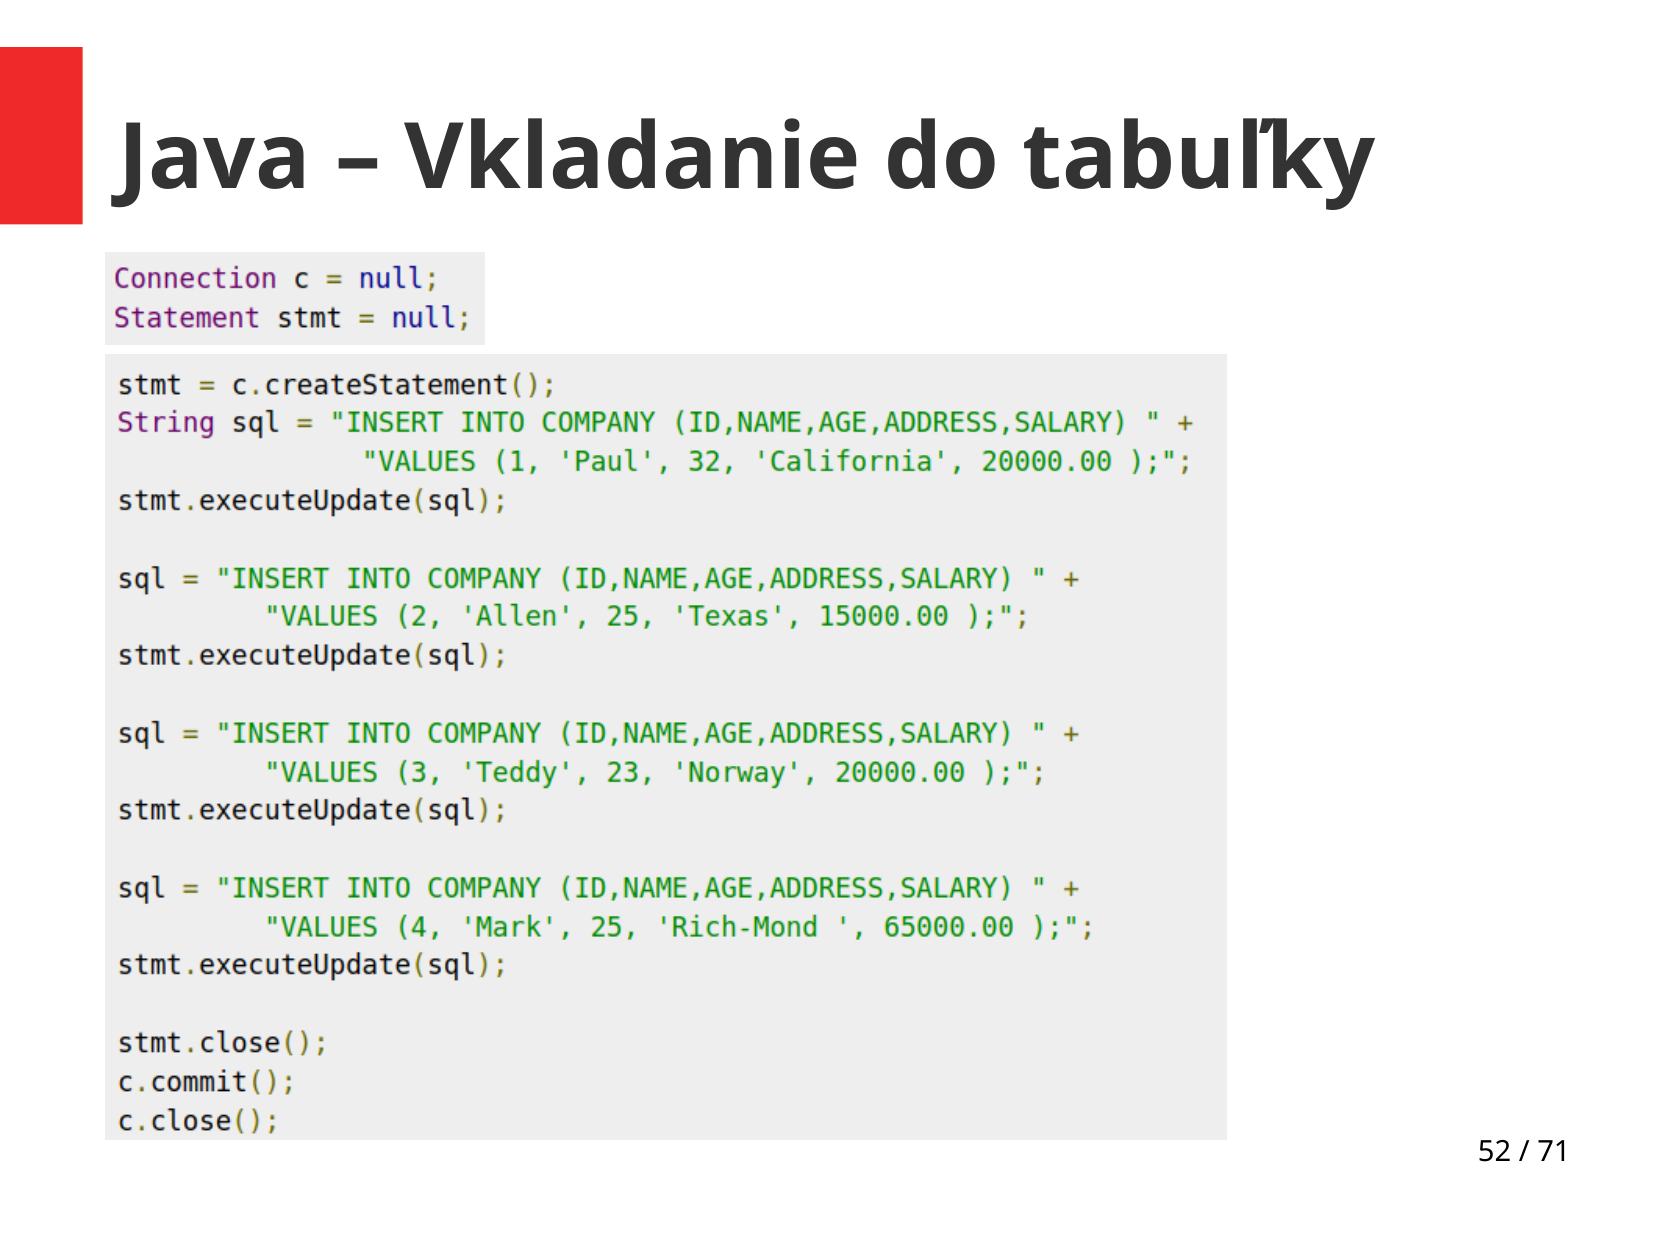

# Java – Vkladanie do tabuľky
J
52